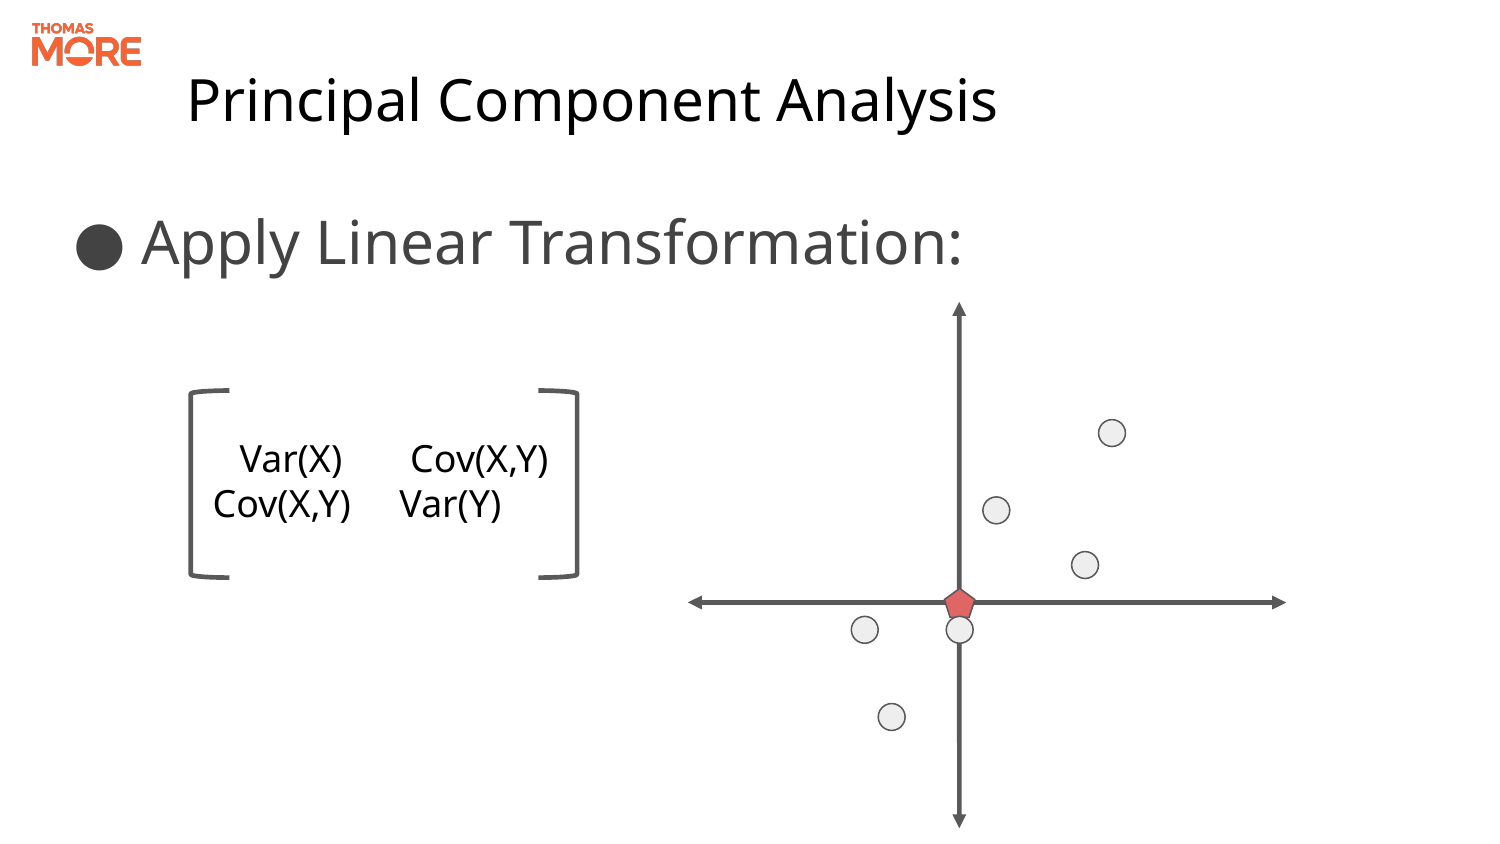

# Principal Component Analysis
Apply Linear Transformation:
Var(X) Cov(X,Y)
 Cov(X,Y) Var(Y)